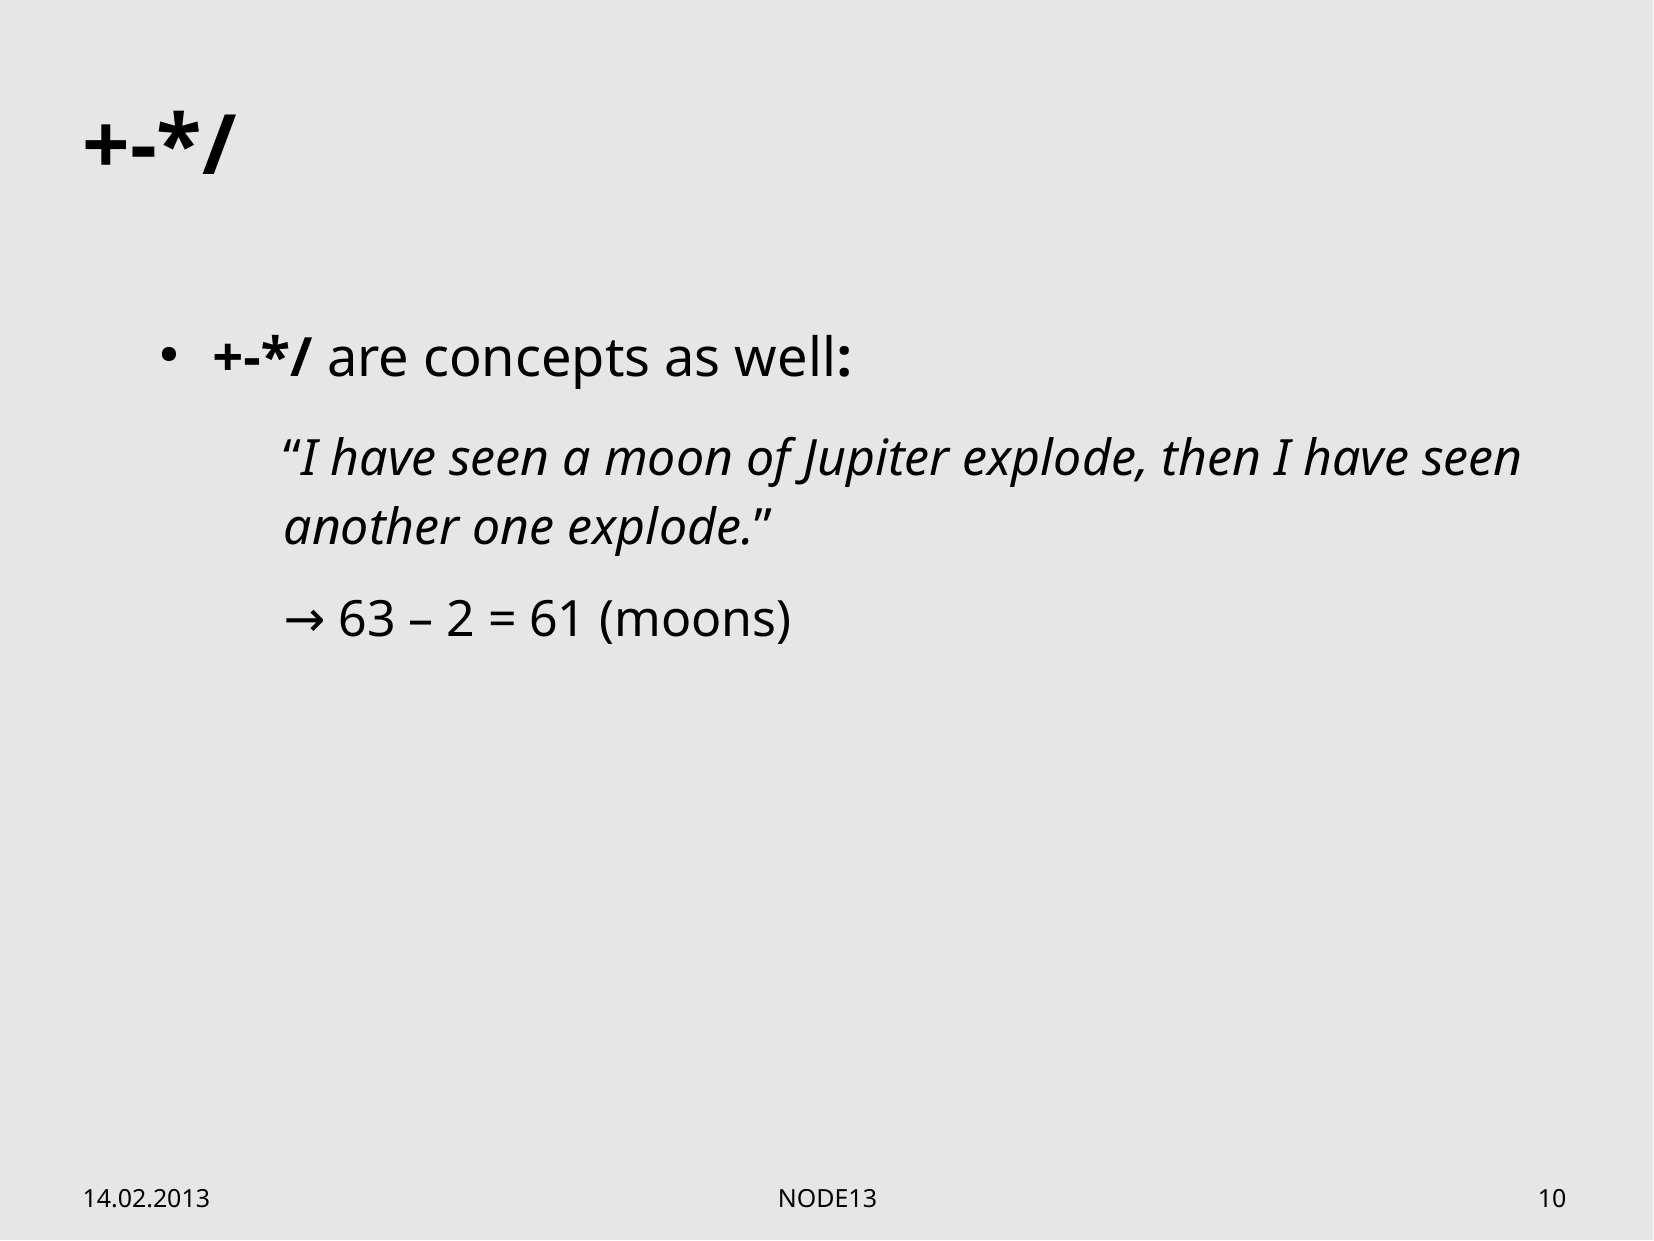

# +-*/
+-*/ are concepts as well:
“I have seen a moon of Jupiter explode, then I have seen another one explode.”
→ 63 – 2 = 61 (moons)
14.02.2013
NODE13
10